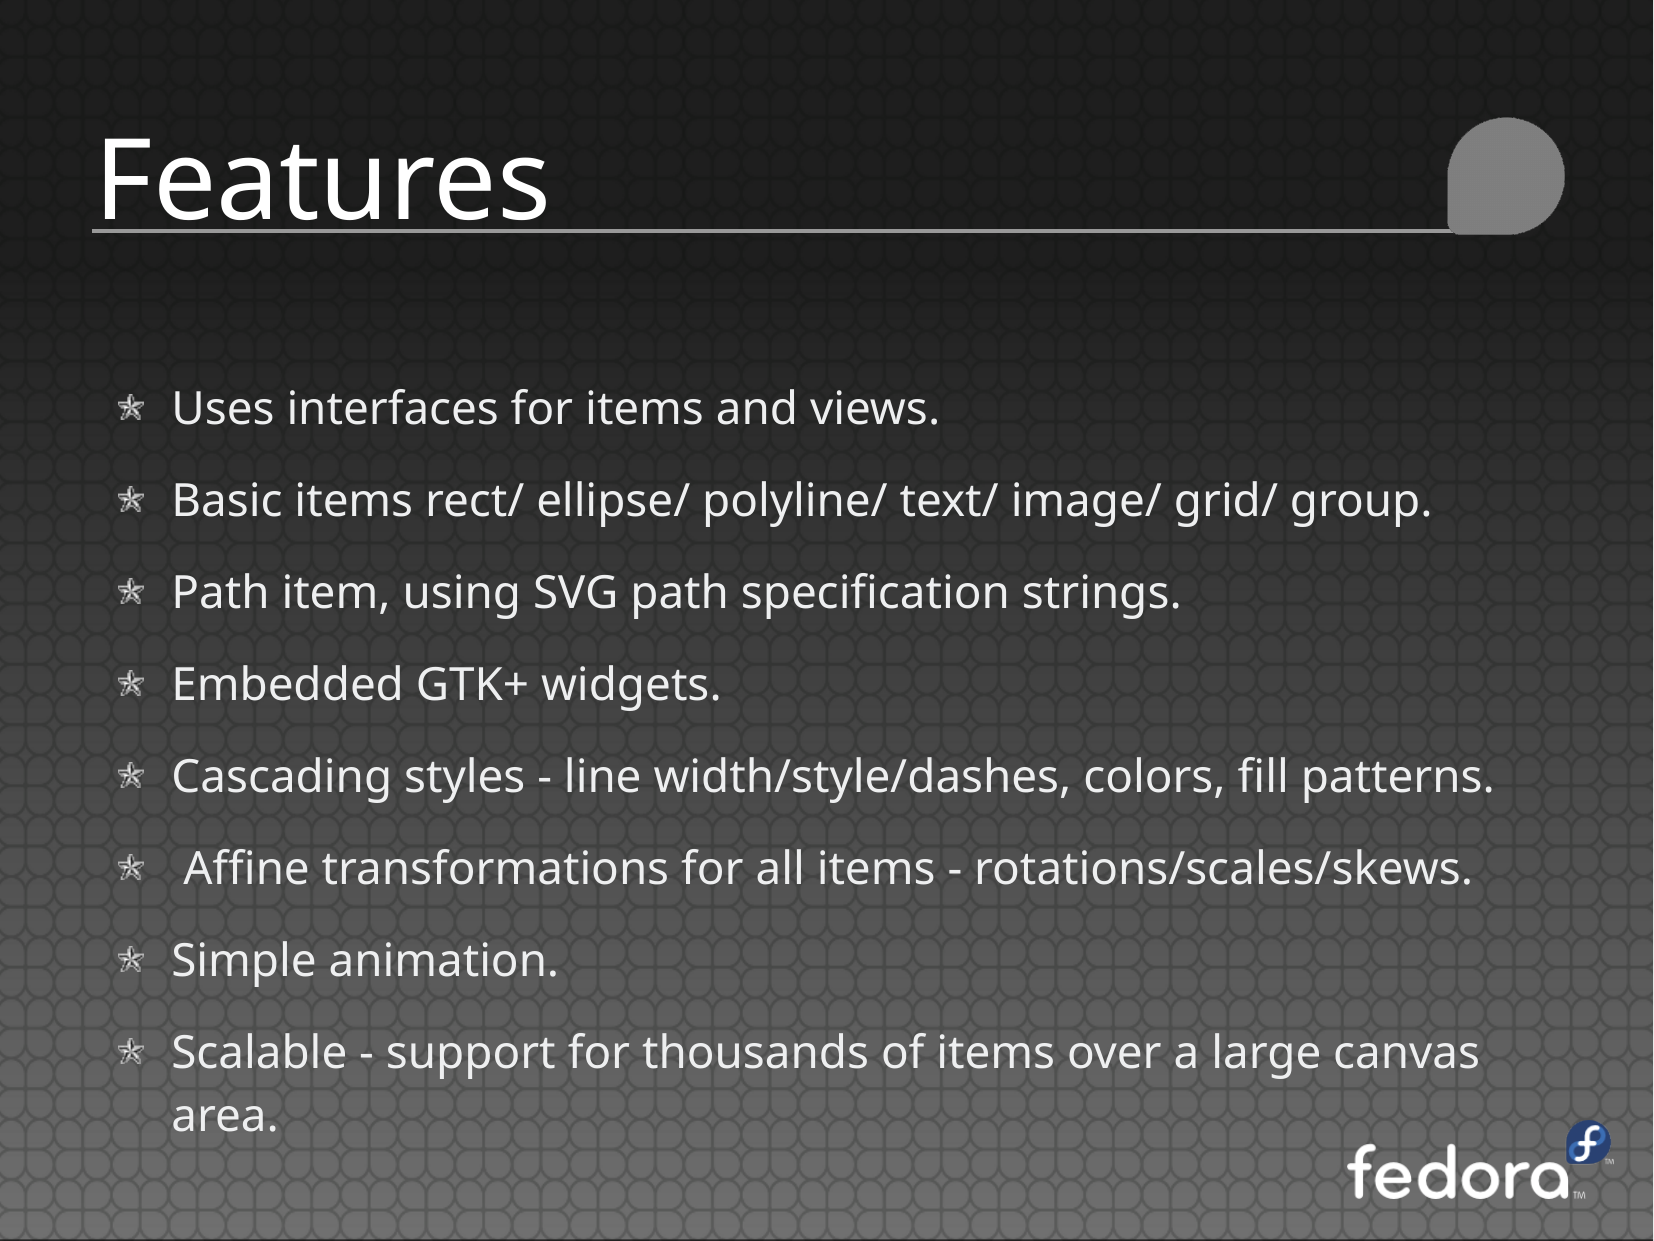

# Features
Uses interfaces for items and views.
Basic items rect/ ellipse/ polyline/ text/ image/ grid/ group.
Path item, using SVG path specification strings.
Embedded GTK+ widgets.
Cascading styles - line width/style/dashes, colors, fill patterns.
 Affine transformations for all items - rotations/scales/skews.
Simple animation.
Scalable - support for thousands of items over a large canvas area.